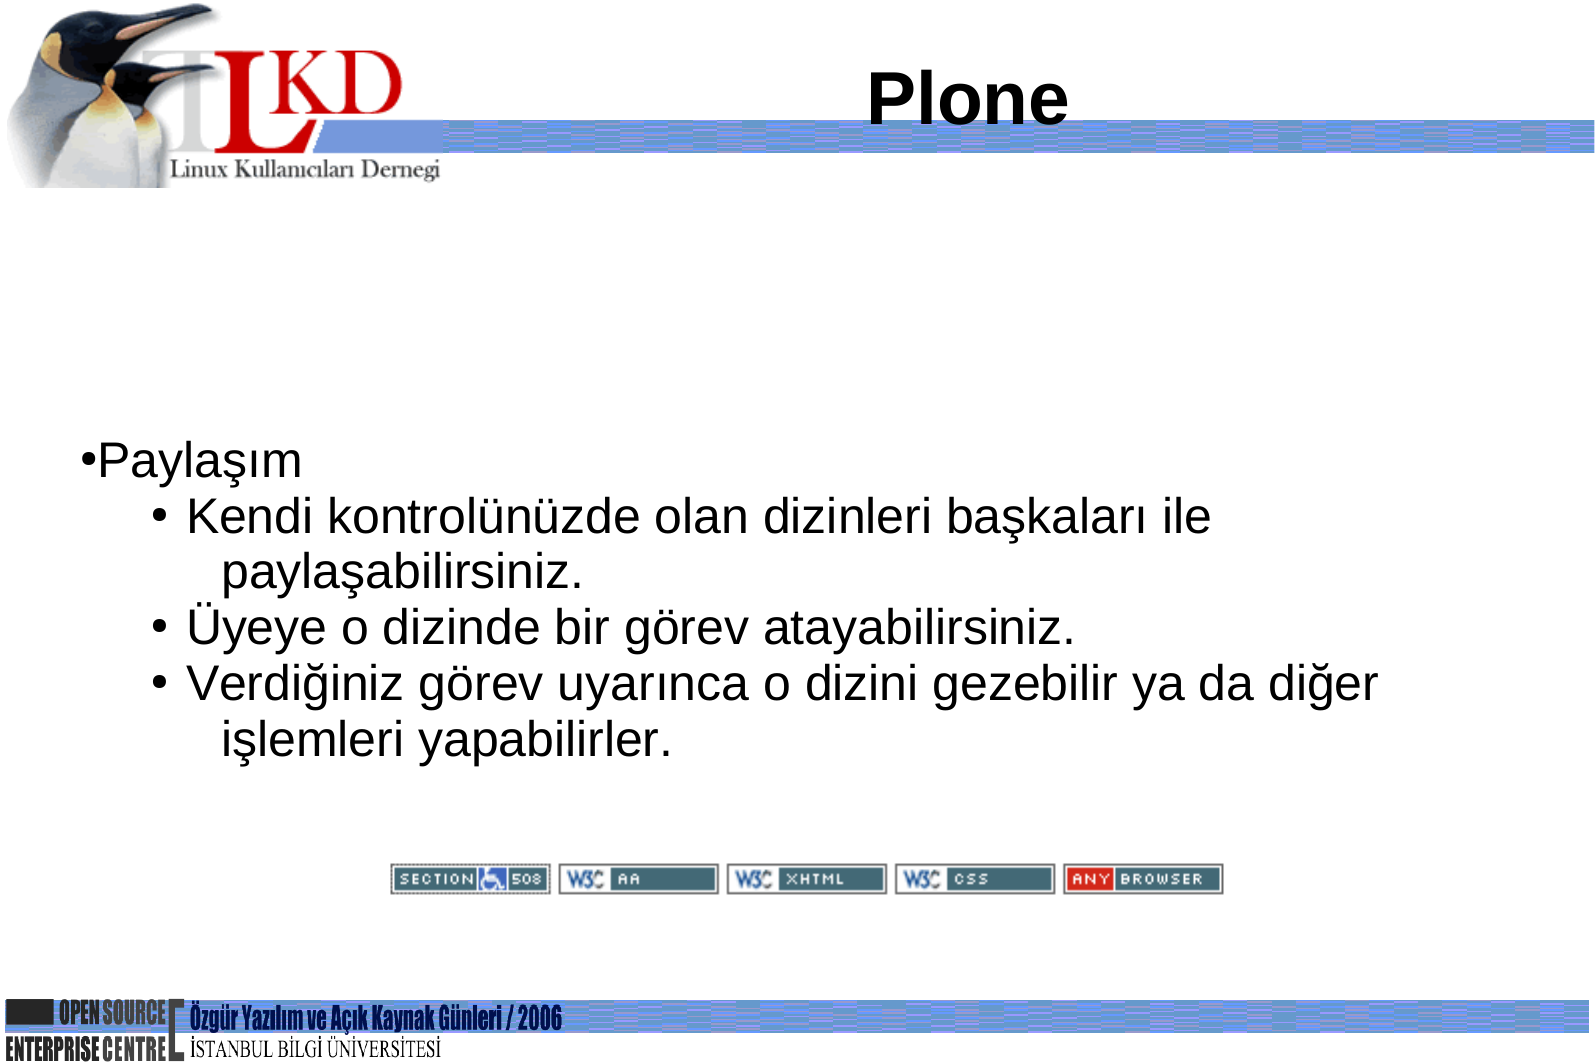

# Plone
Paylaşım
Kendi kontrolünüzde olan dizinleri başkaları ile paylaşabilirsiniz.
Üyeye o dizinde bir görev atayabilirsiniz.
Verdiğiniz görev uyarınca o dizini gezebilir ya da diğer işlemleri yapabilirler.